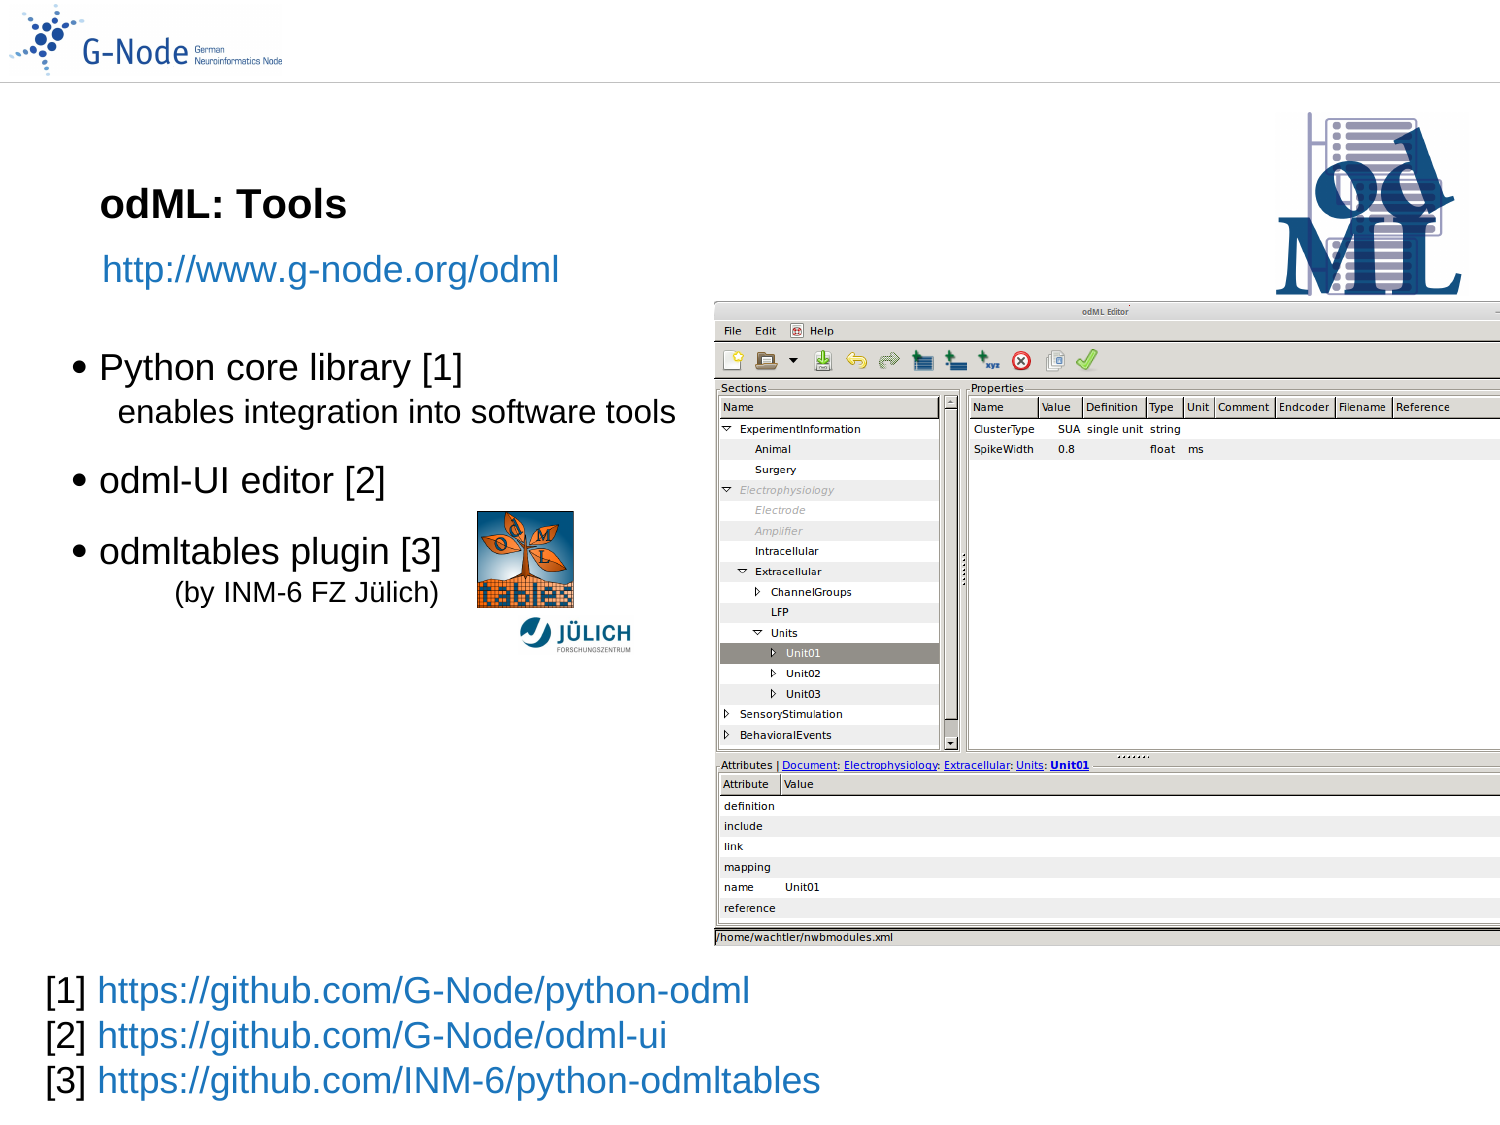

odML: Tools
http://www.g-node.org/odml
  Python core library [1]
 enables integration into software tools
  odml-UI editor [2]
  odmltables plugin [3]
	(by INM-6 FZ Jülich)
[1] https://github.com/G-Node/python-odml
[2] https://github.com/G-Node/odml-ui
[3] https://github.com/INM-6/python-odmltables